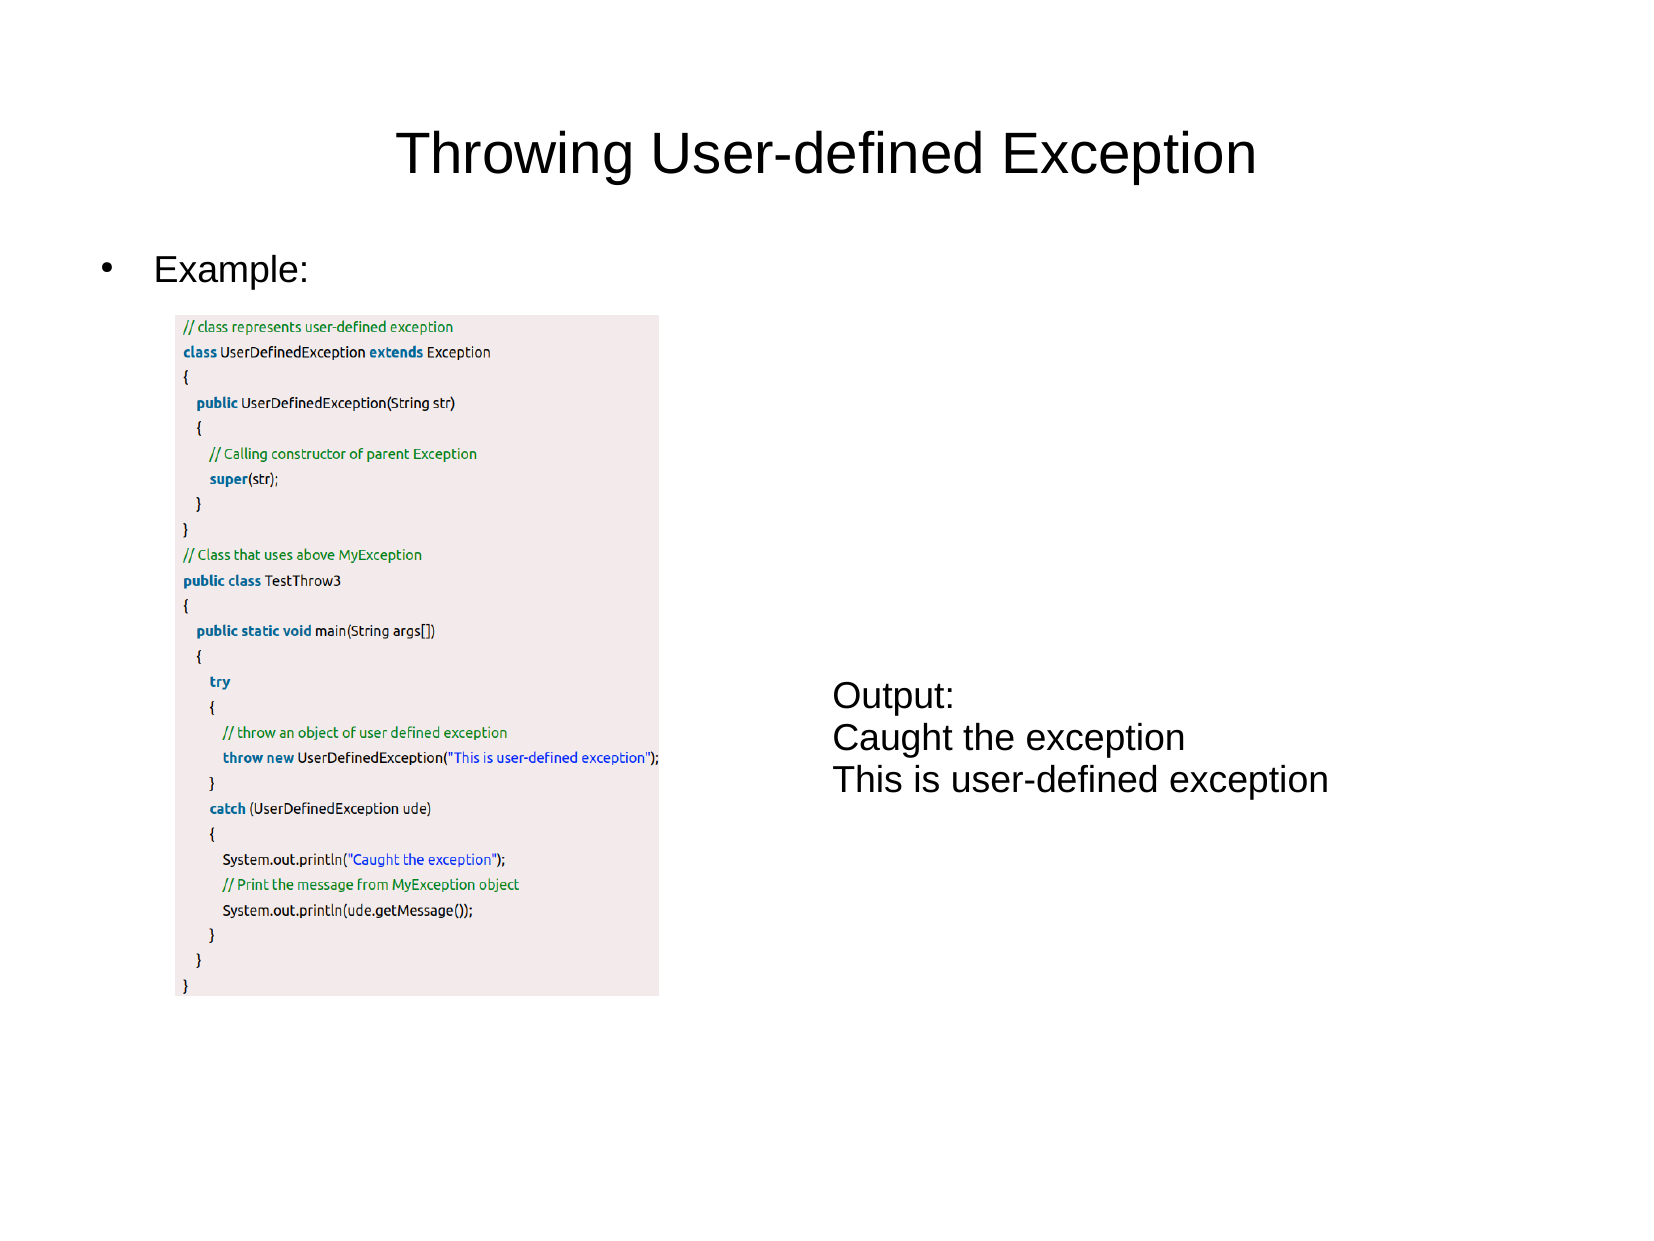

# Throwing User-defined Exception
Example:
Output:
Caught the exception
This is user-defined exception